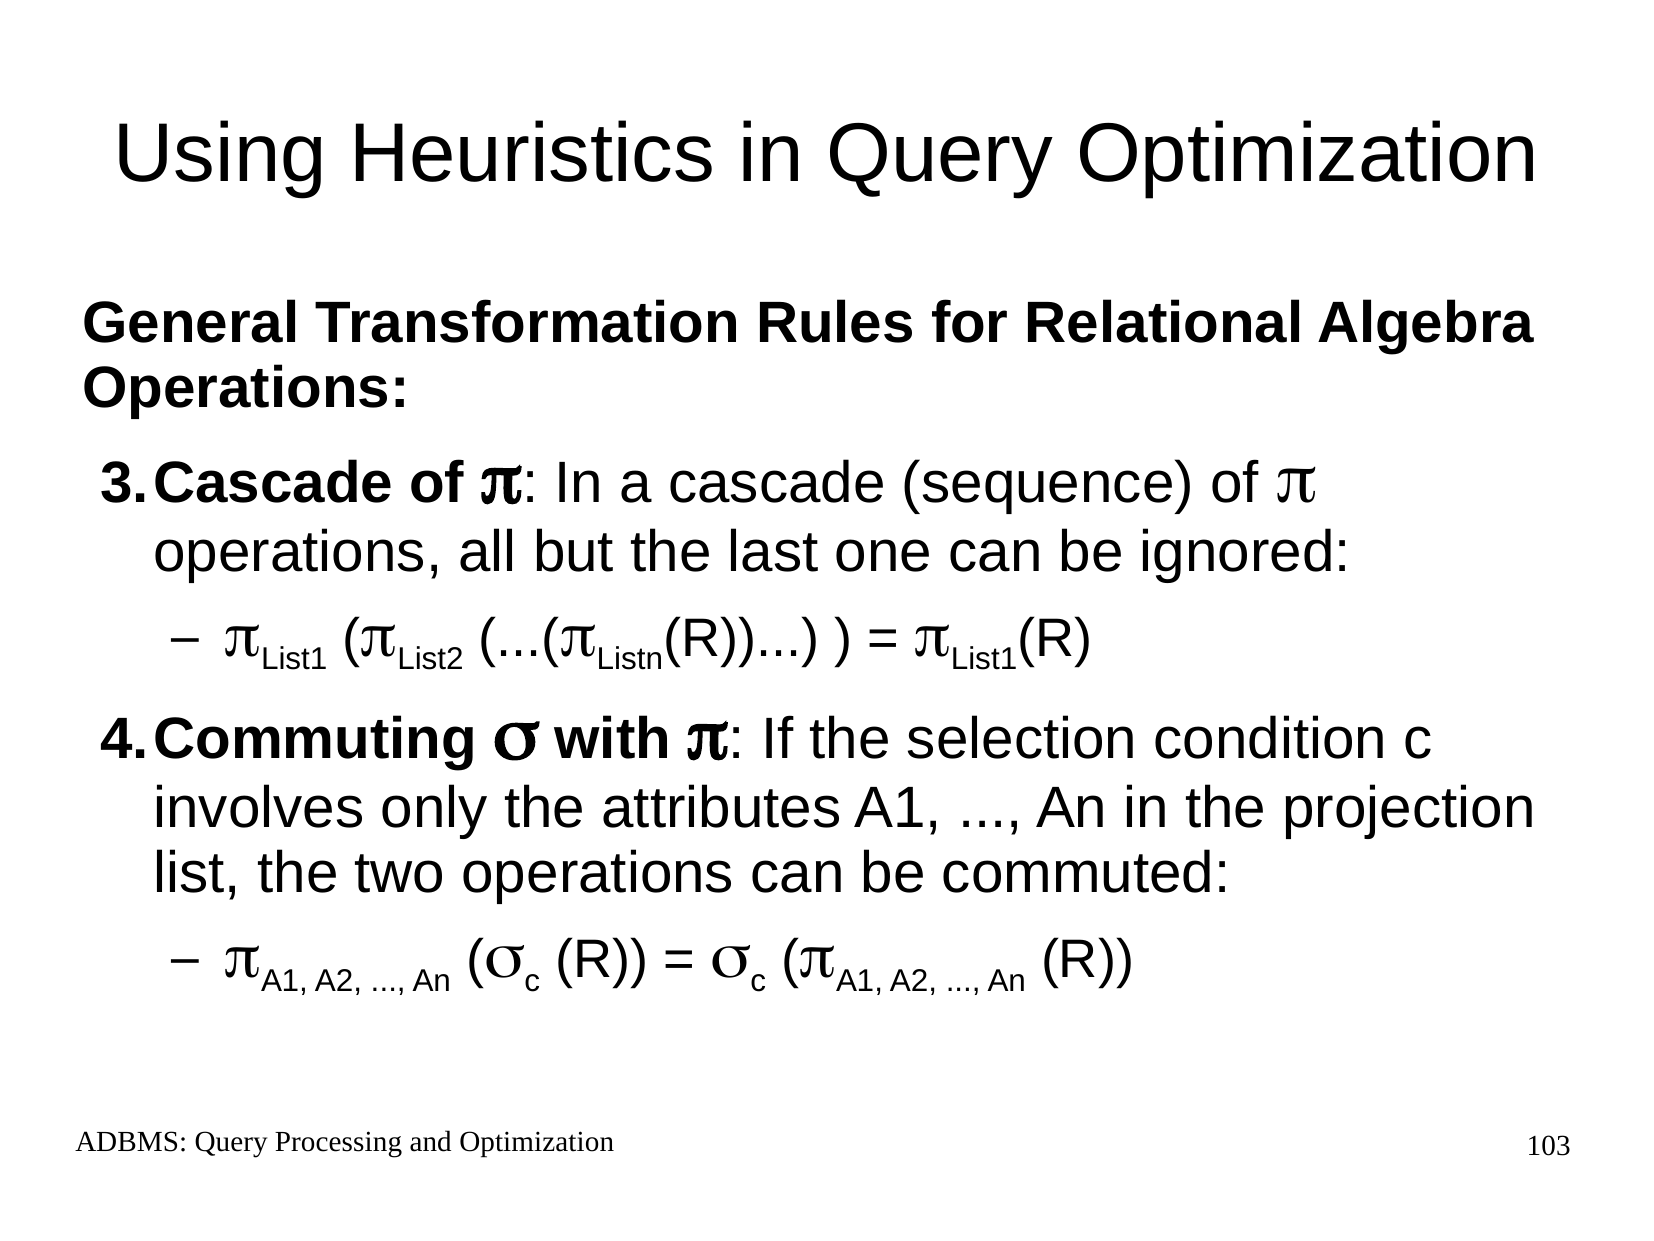

# Using Heuristics in Query Optimization
General Transformation Rules for Relational Algebra Operations:
Cascade of : In a cascade (sequence) of  operations, all but the last one can be ignored:
List1 (List2 (...(Listn(R))...) ) = List1(R)
Commuting  with : If the selection condition c involves only the attributes A1, ..., An in the projection list, the two operations can be commuted:
A1, A2, ..., An (c (R)) = c (A1, A2, ..., An (R))